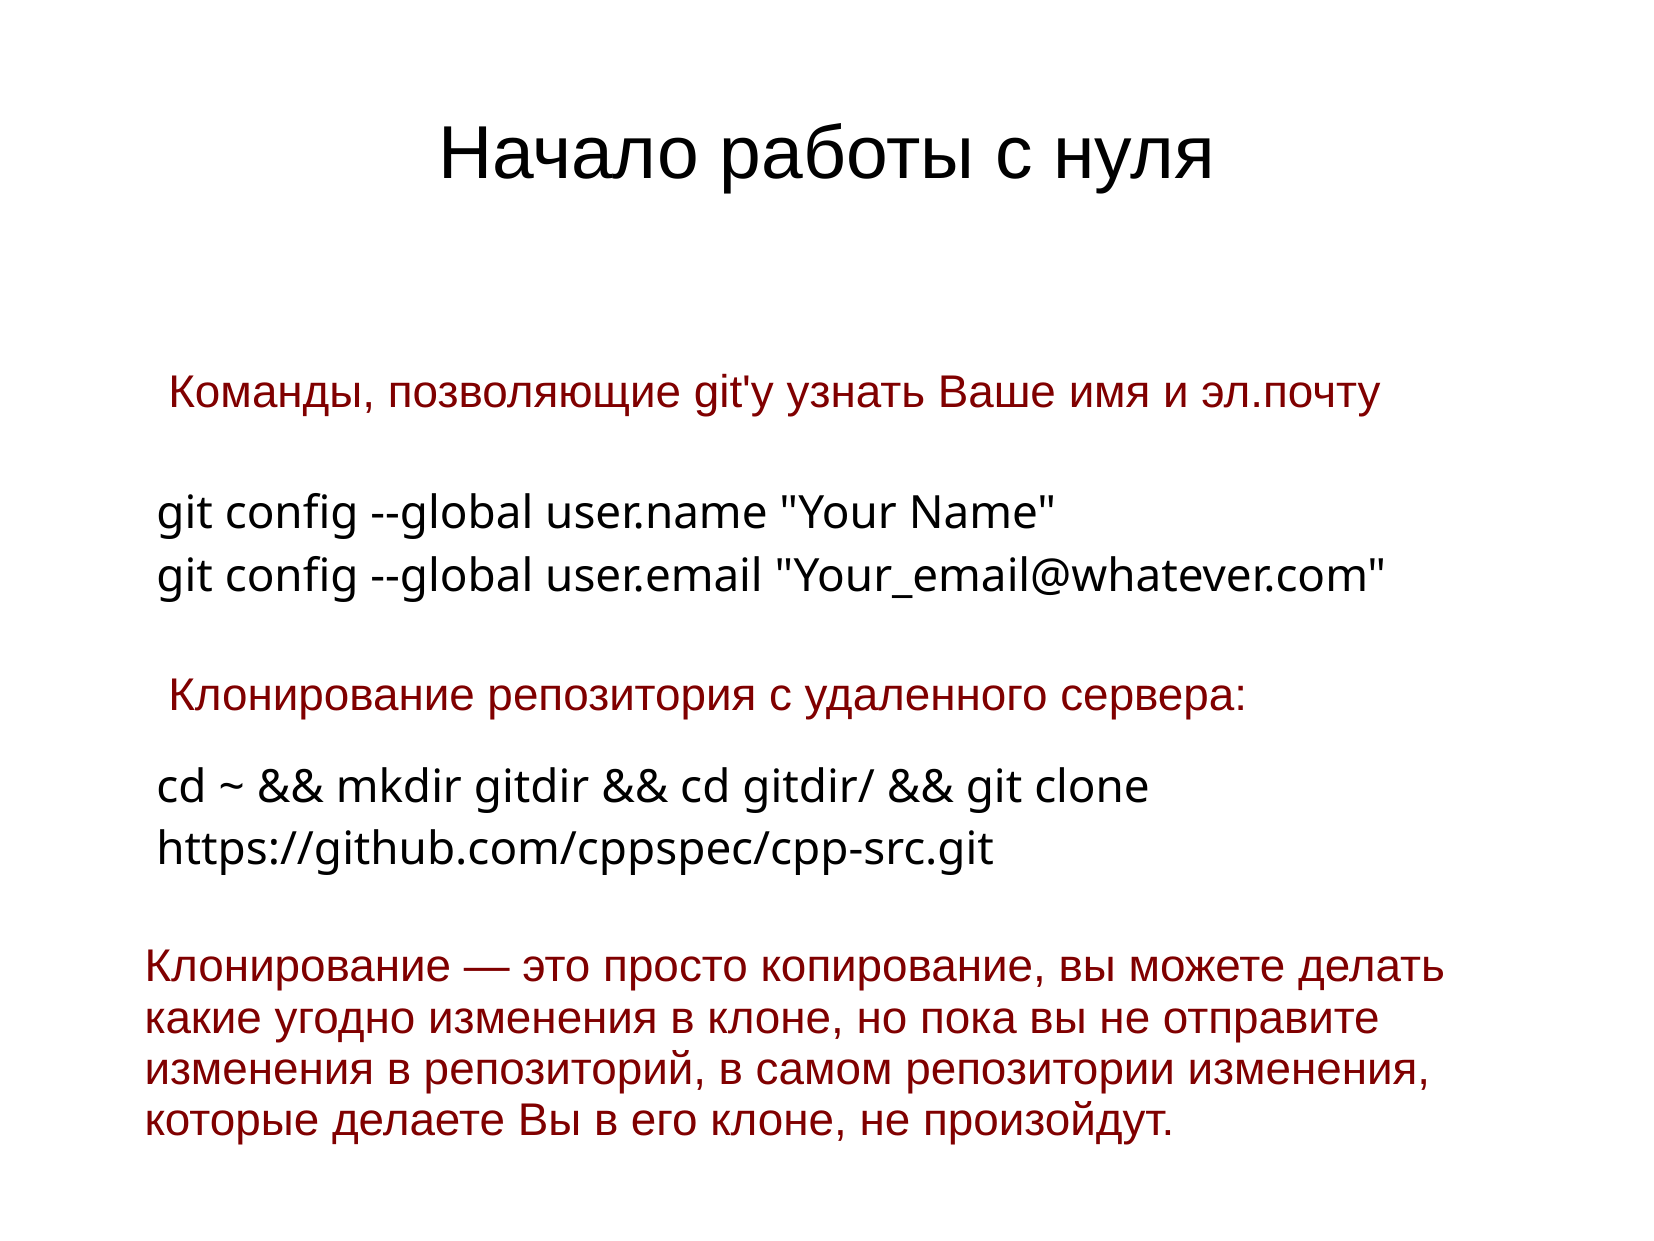

# Начало работы с нуля
Команды, позволяющие git'у узнать Ваше имя и эл.почту
git config --global user.name "Your Name"
git config --global user.email "Your_email@whatever.com"
Клонирование репозитория с удаленного сервера:
cd ~ && mkdir gitdir && cd gitdir/ && git clone https://github.com/cppspec/cpp-src.git
Клонирование — это просто копирование, вы можете делать какие угодно изменения в клоне, но пока вы не отправите изменения в репозиторий, в самом репозитории изменения, которые делаете Вы в его клоне, не произойдут.